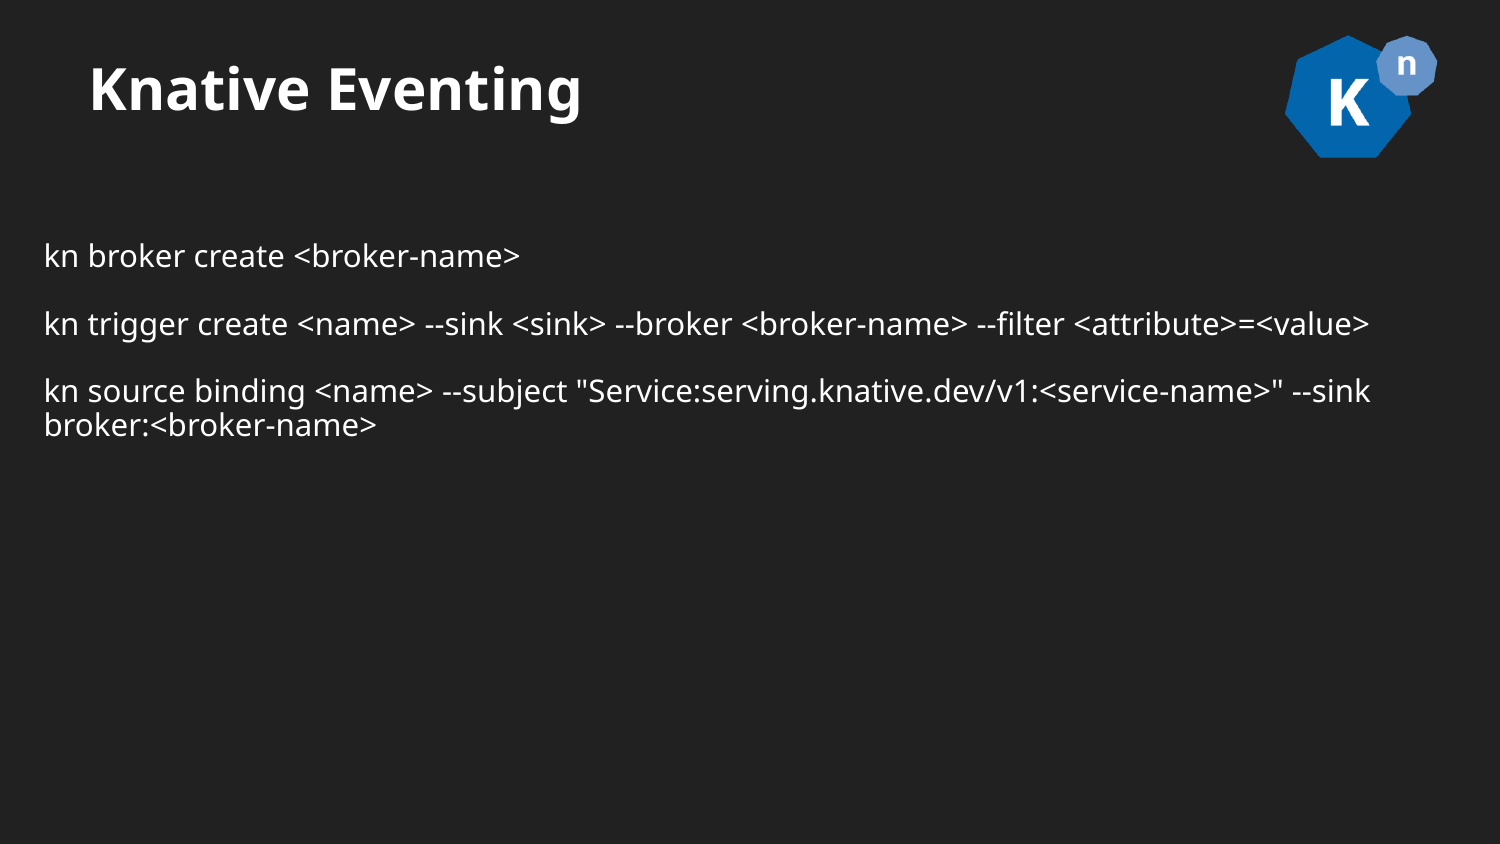

Knative Eventing
#
kn broker create <broker-name>
kn trigger create <name> --sink <sink> --broker <broker-name> --filter <attribute>=<value>
kn source binding <name> --subject "Service:serving.knative.dev/v1:<service-name>" --sink broker:<broker-name>